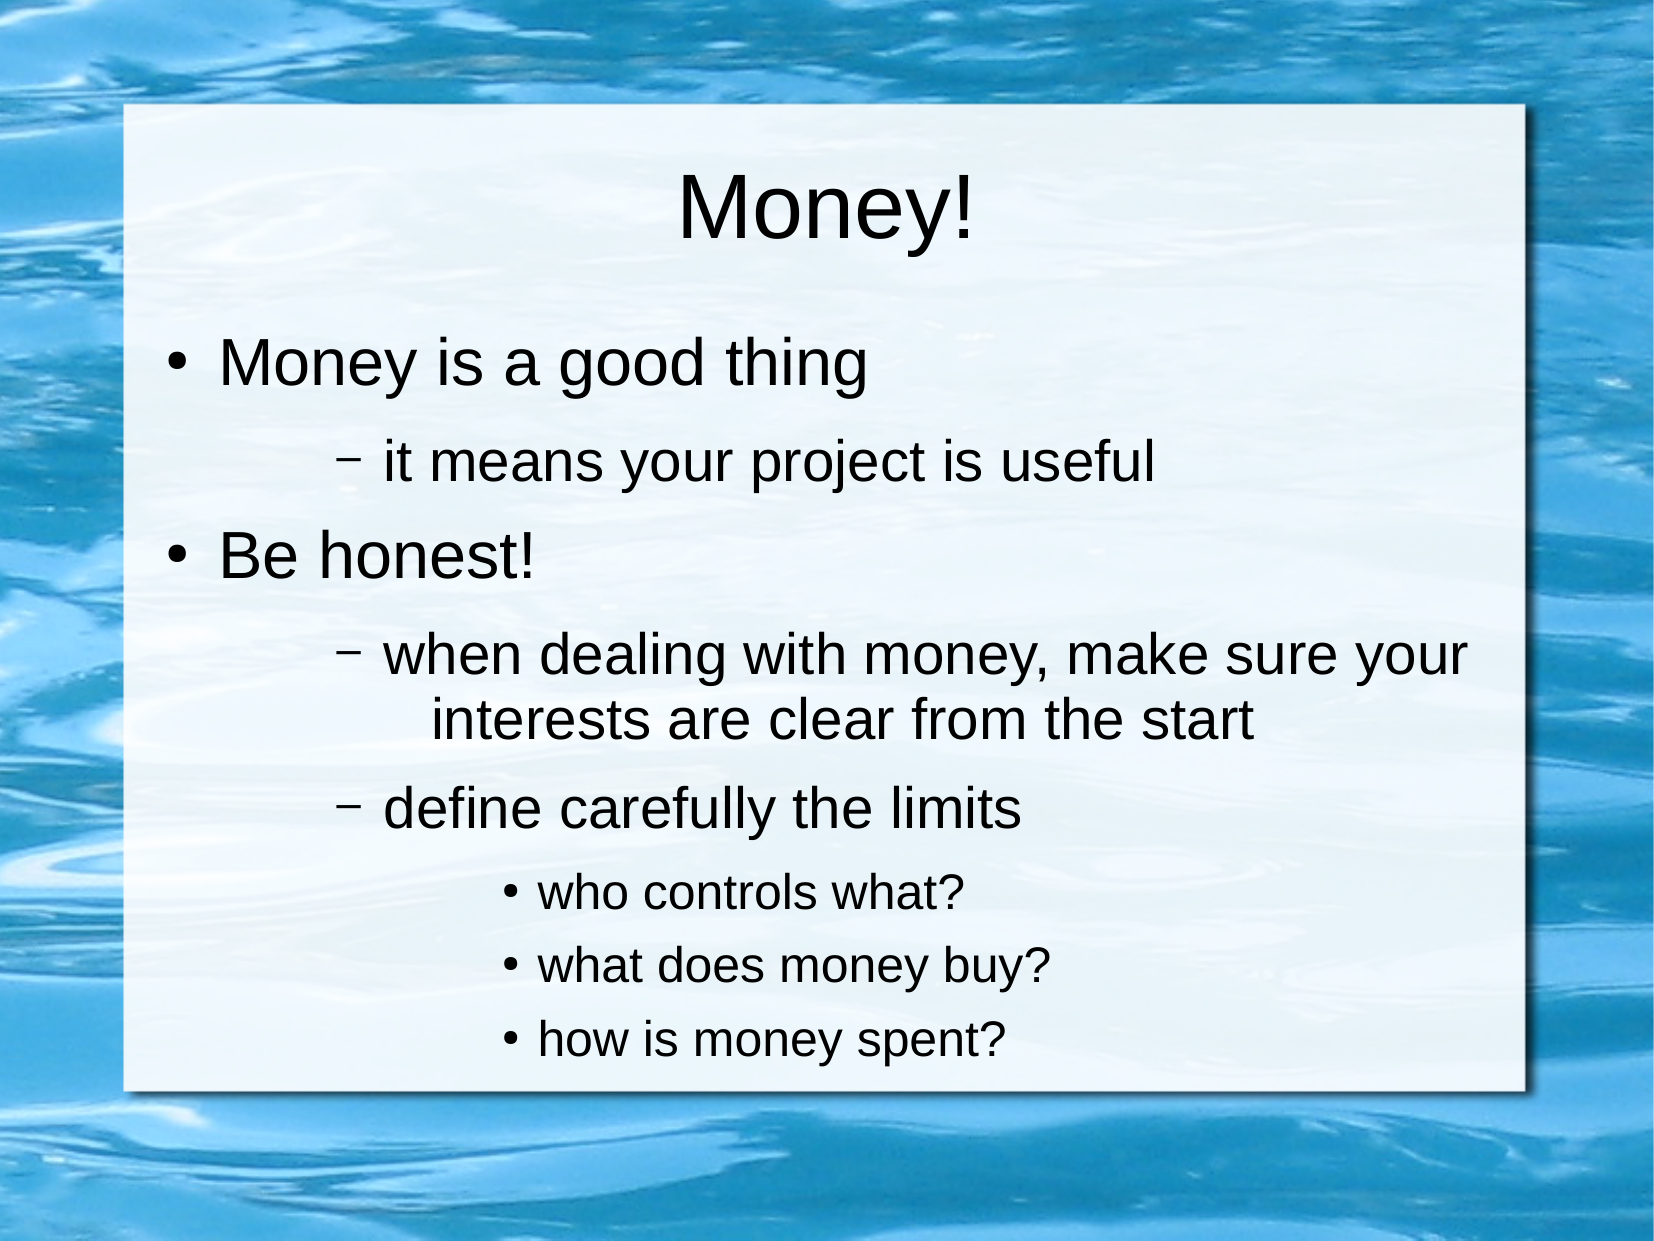

# Money!
Money is a good thing
it means your project is useful
Be honest!
when dealing with money, make sure your interests are clear from the start
define carefully the limits
who controls what?
what does money buy?
how is money spent?